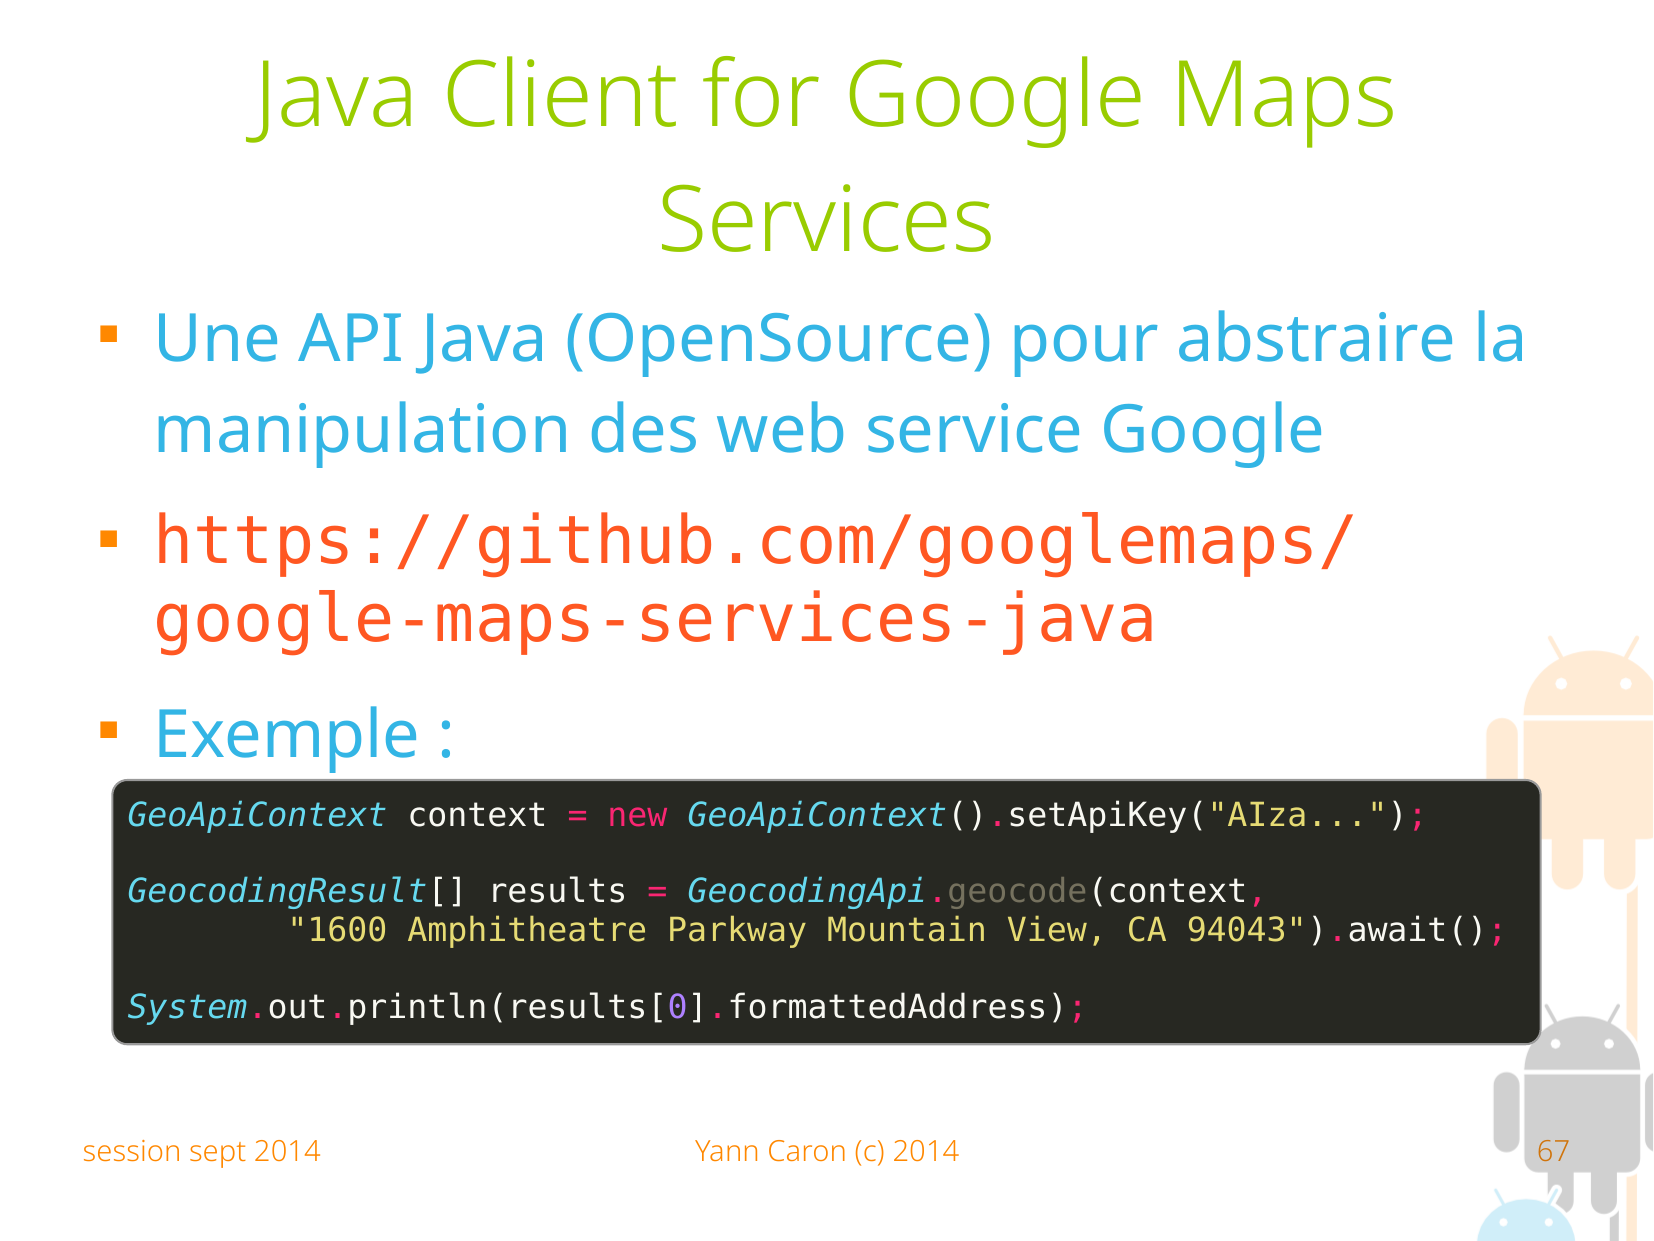

# Java Client for Google Maps Services
Une API Java (OpenSource) pour abstraire la manipulation des web service Google
https://github.com/googlemaps/google-maps-services-java
Exemple :
GeoApiContext context = new GeoApiContext().setApiKey("AIza...");
GeocodingResult[] results = GeocodingApi.geocode(context,
 "1600 Amphitheatre Parkway Mountain View, CA 94043").await();
System.out.println(results[0].formattedAddress);
session sept 2014
Yann Caron (c) 2014
67